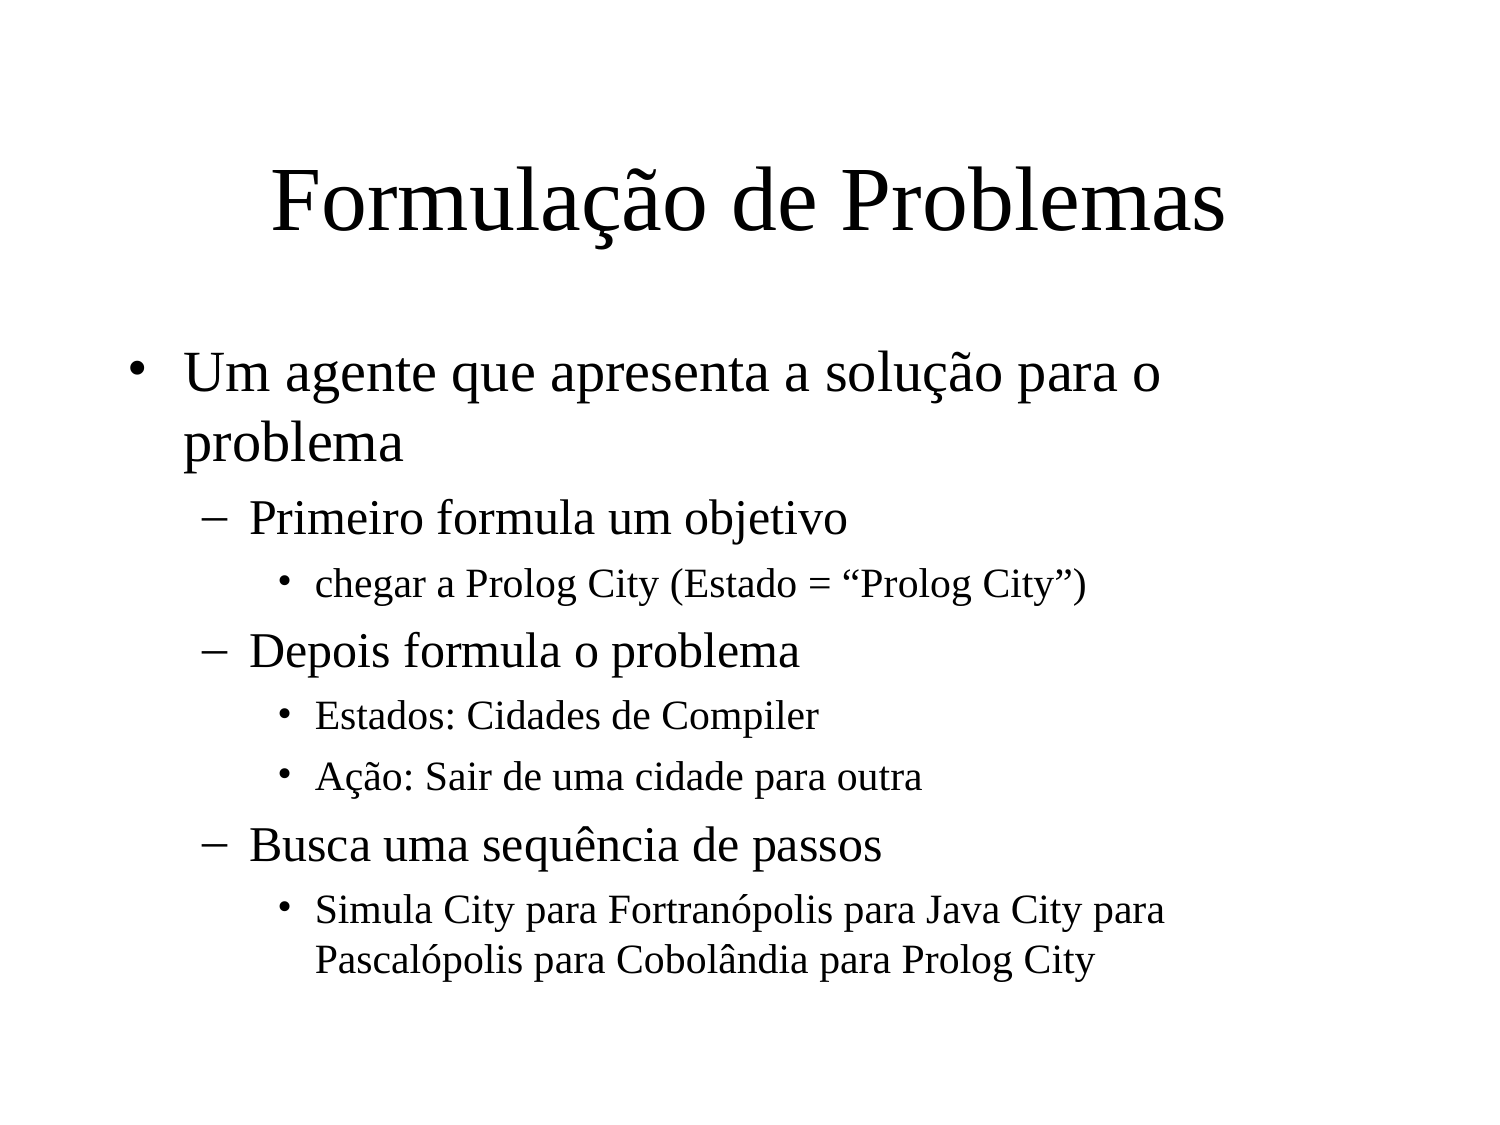

Formulação de Problemas
# Um agente que apresenta a solução para o problema
Primeiro formula um objetivo
chegar a Prolog City (Estado = “Prolog City”)
Depois formula o problema
Estados: Cidades de Compiler
Ação: Sair de uma cidade para outra
Busca uma sequência de passos
Simula City para Fortranópolis para Java City para Pascalópolis para Cobolândia para Prolog City